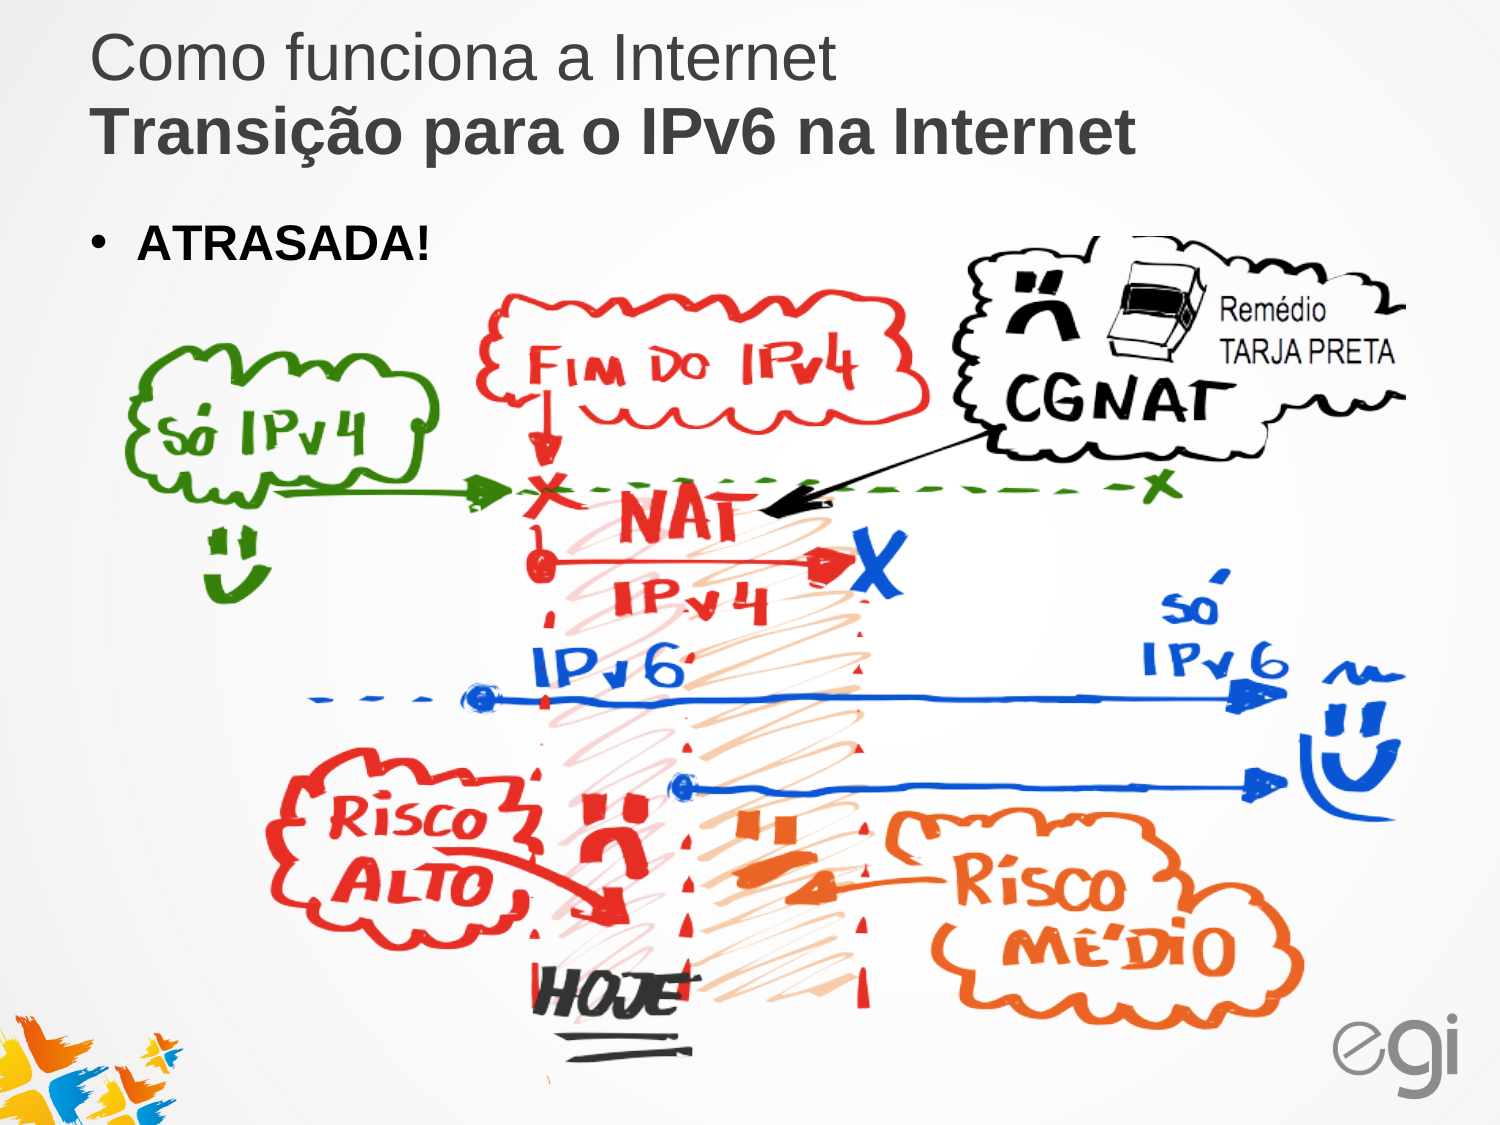

Como funciona a Internet
Transição para o IPv6 na Internet
ATRASADA!